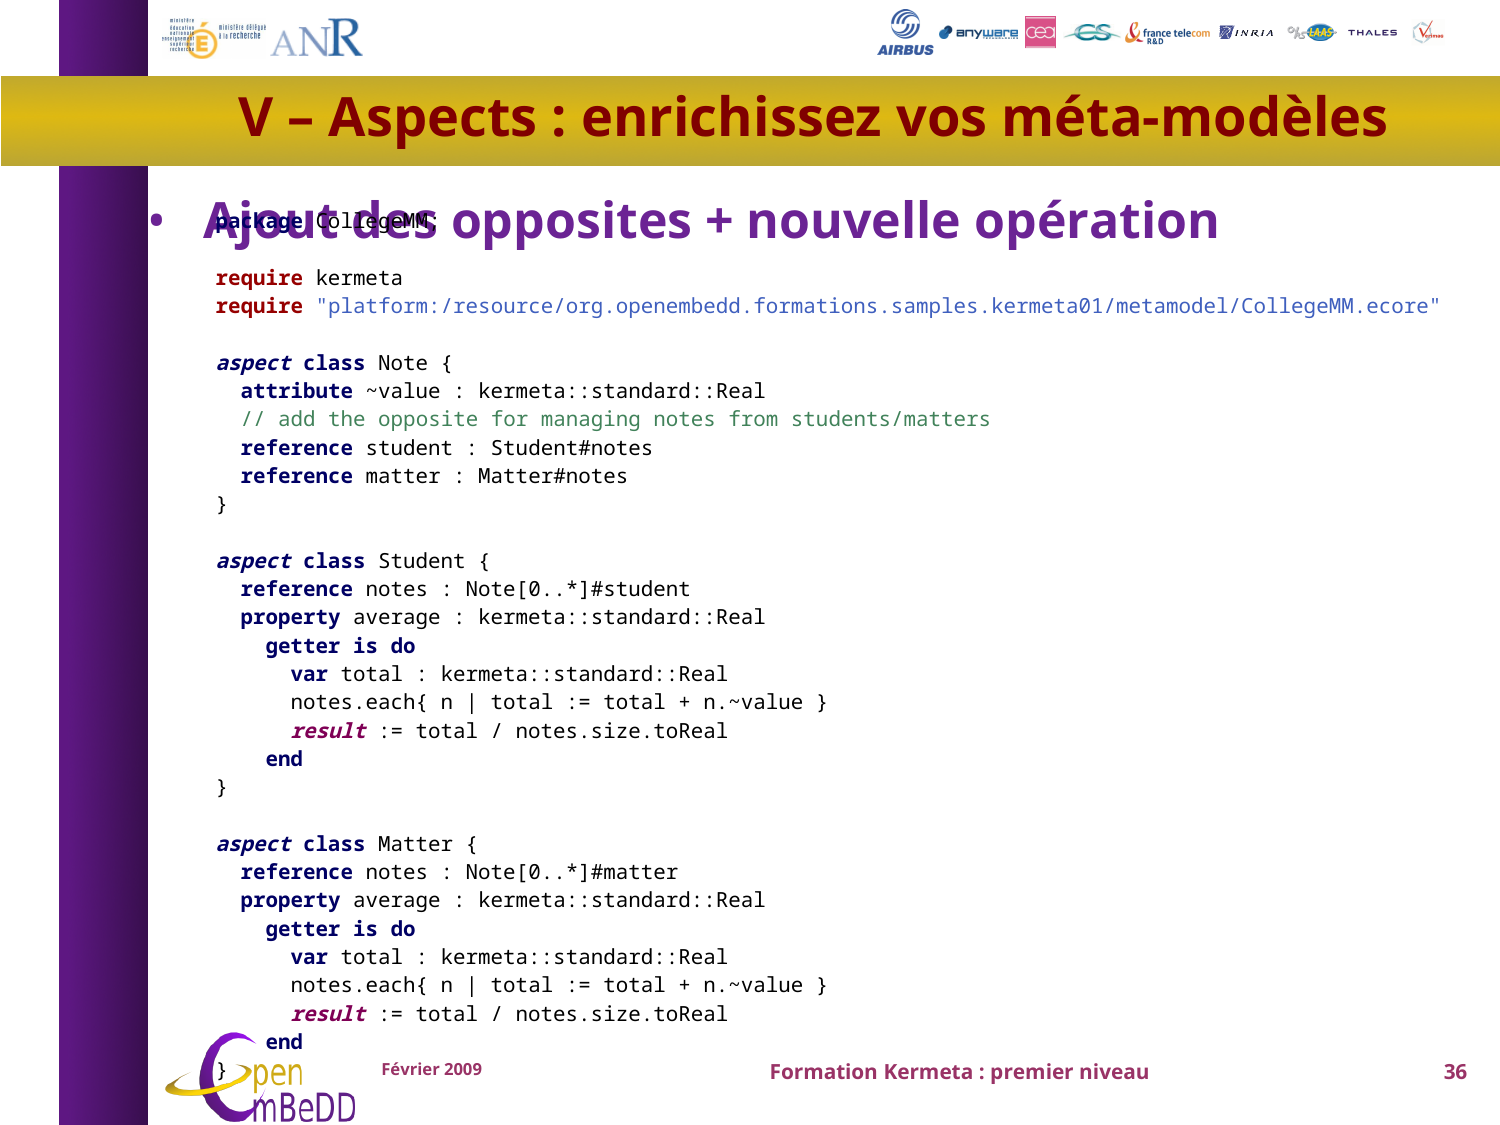

# V – Aspects : enrichissez vos méta-modèles
Ajout des opposites + nouvelle opération
package CollegeMM;
require kermeta
require "platform:/resource/org.openembedd.formations.samples.kermeta01/metamodel/CollegeMM.ecore"
aspect class Note {
 attribute ~value : kermeta::standard::Real
 // add the opposite for managing notes from students/matters
 reference student : Student#notes
 reference matter : Matter#notes
}
aspect class Student {
 reference notes : Note[0..*]#student
 property average : kermeta::standard::Real
 getter is do
 var total : kermeta::standard::Real
 notes.each{ n | total := total + n.~value }
 result := total / notes.size.toReal
 end
}
aspect class Matter {
 reference notes : Note[0..*]#matter
 property average : kermeta::standard::Real
 getter is do
 var total : kermeta::standard::Real
 notes.each{ n | total := total + n.~value }
 result := total / notes.size.toReal
 end
}
Pied de page
Pied de page fixe
36